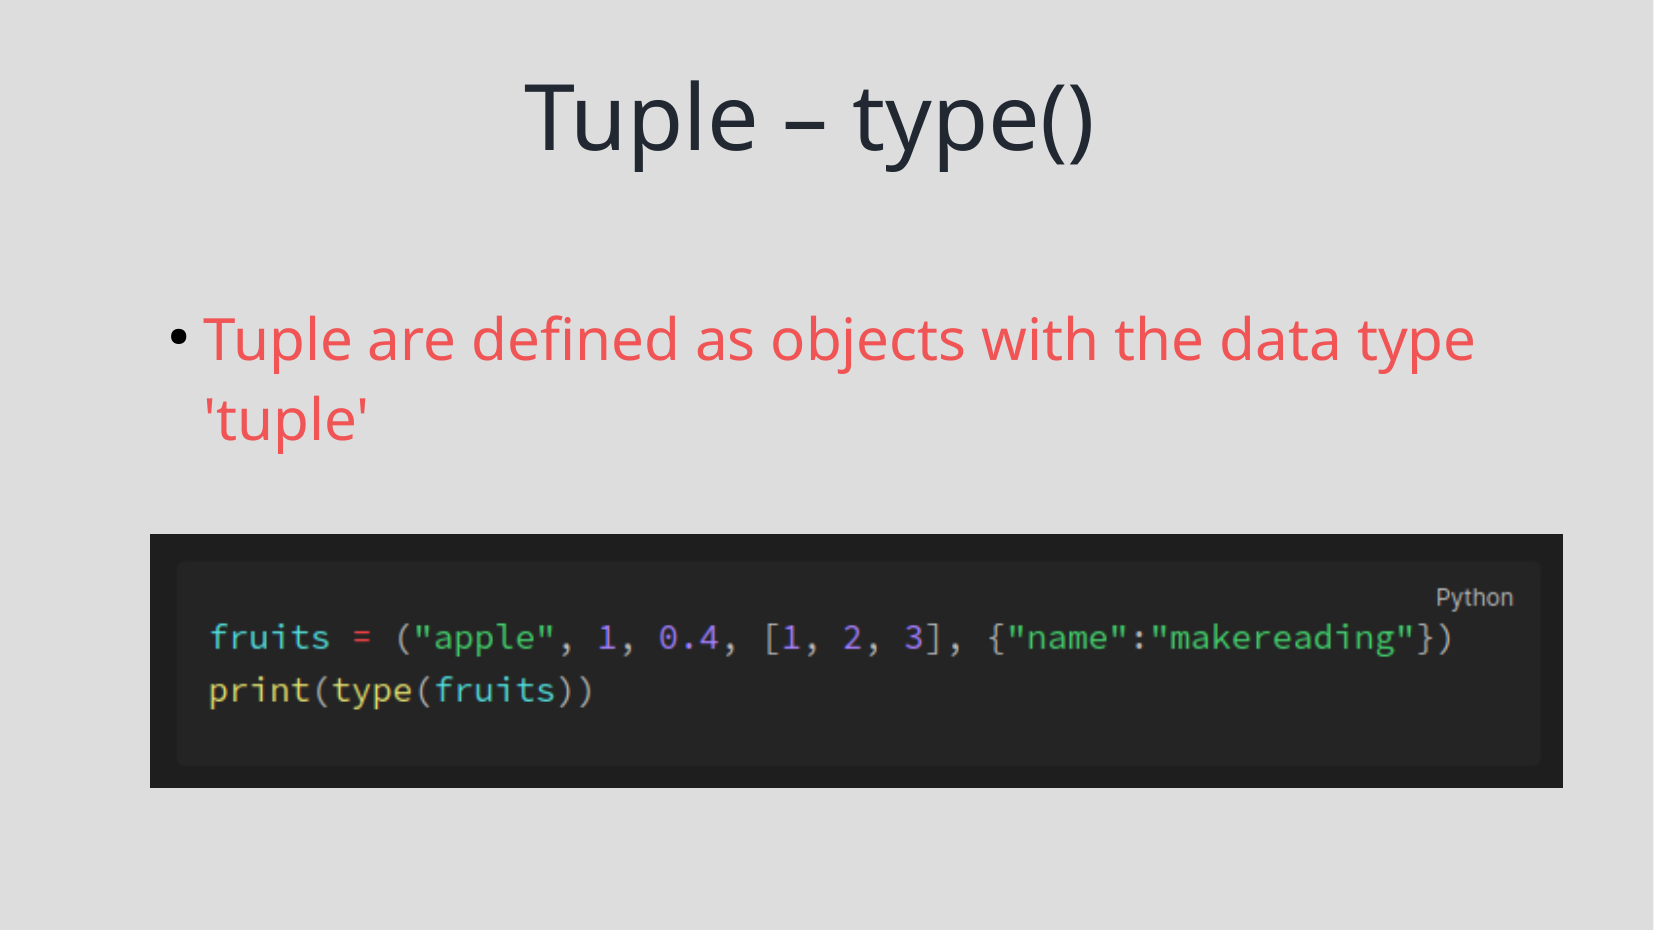

# Tuple – type()
Tuple are defined as objects with the data type 'tuple'